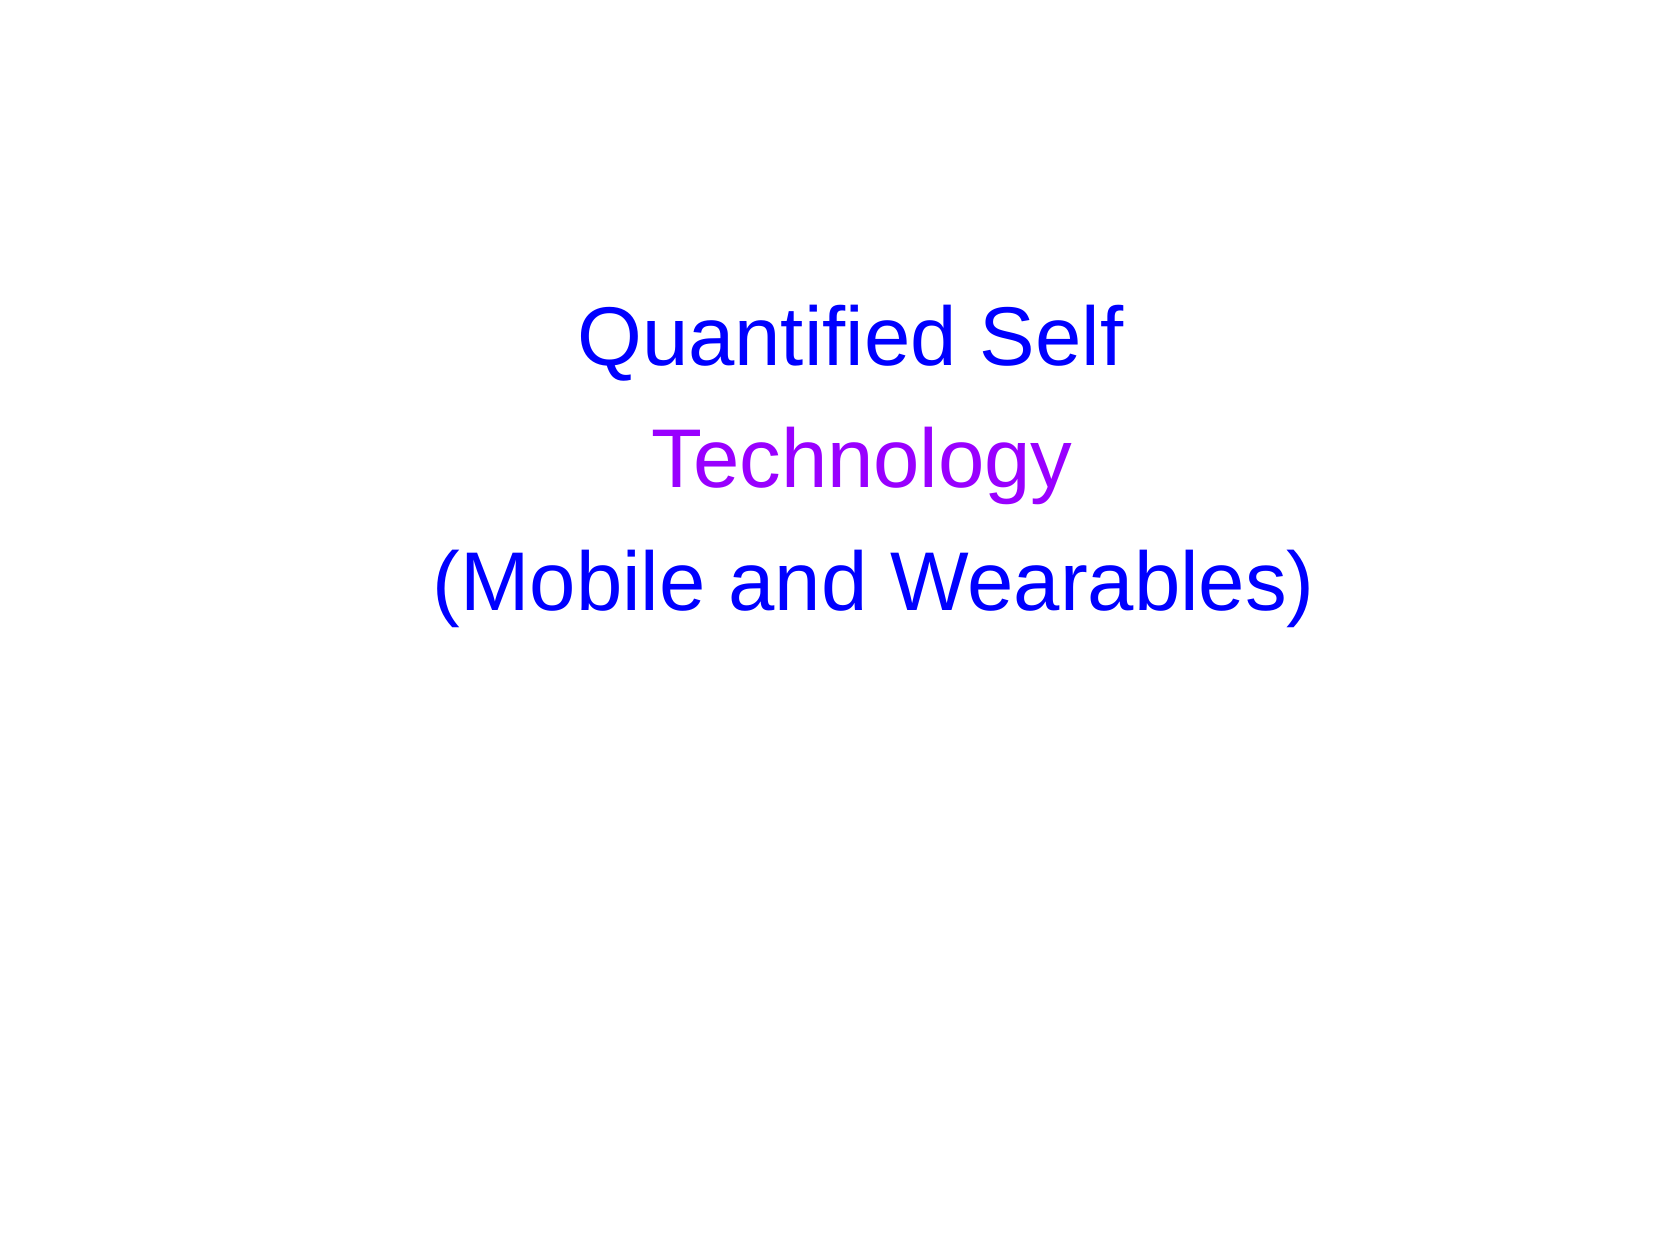

#
Quantified Self
Technology
 (Mobile and Wearables)